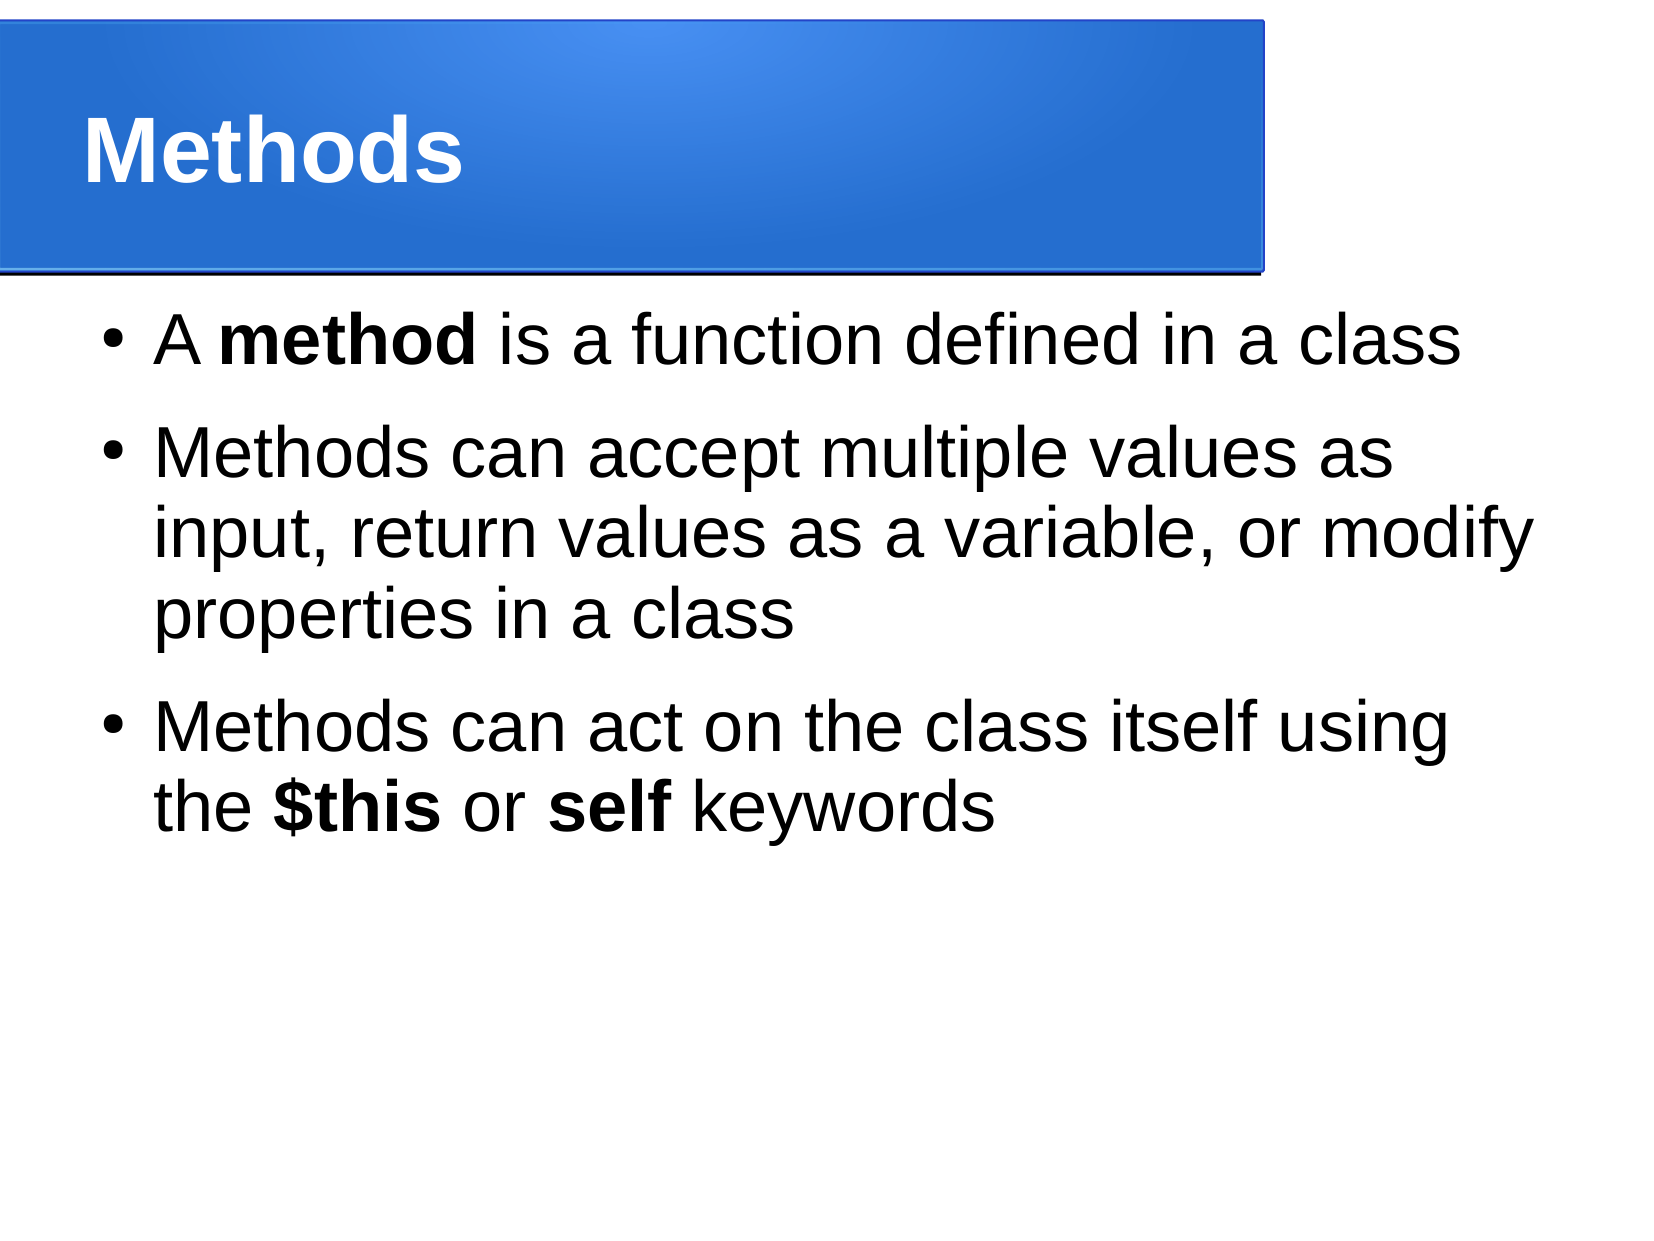

# Methods
A method is a function defined in a class
Methods can accept multiple values as input, return values as a variable, or modify properties in a class
Methods can act on the class itself using the $this or self keywords